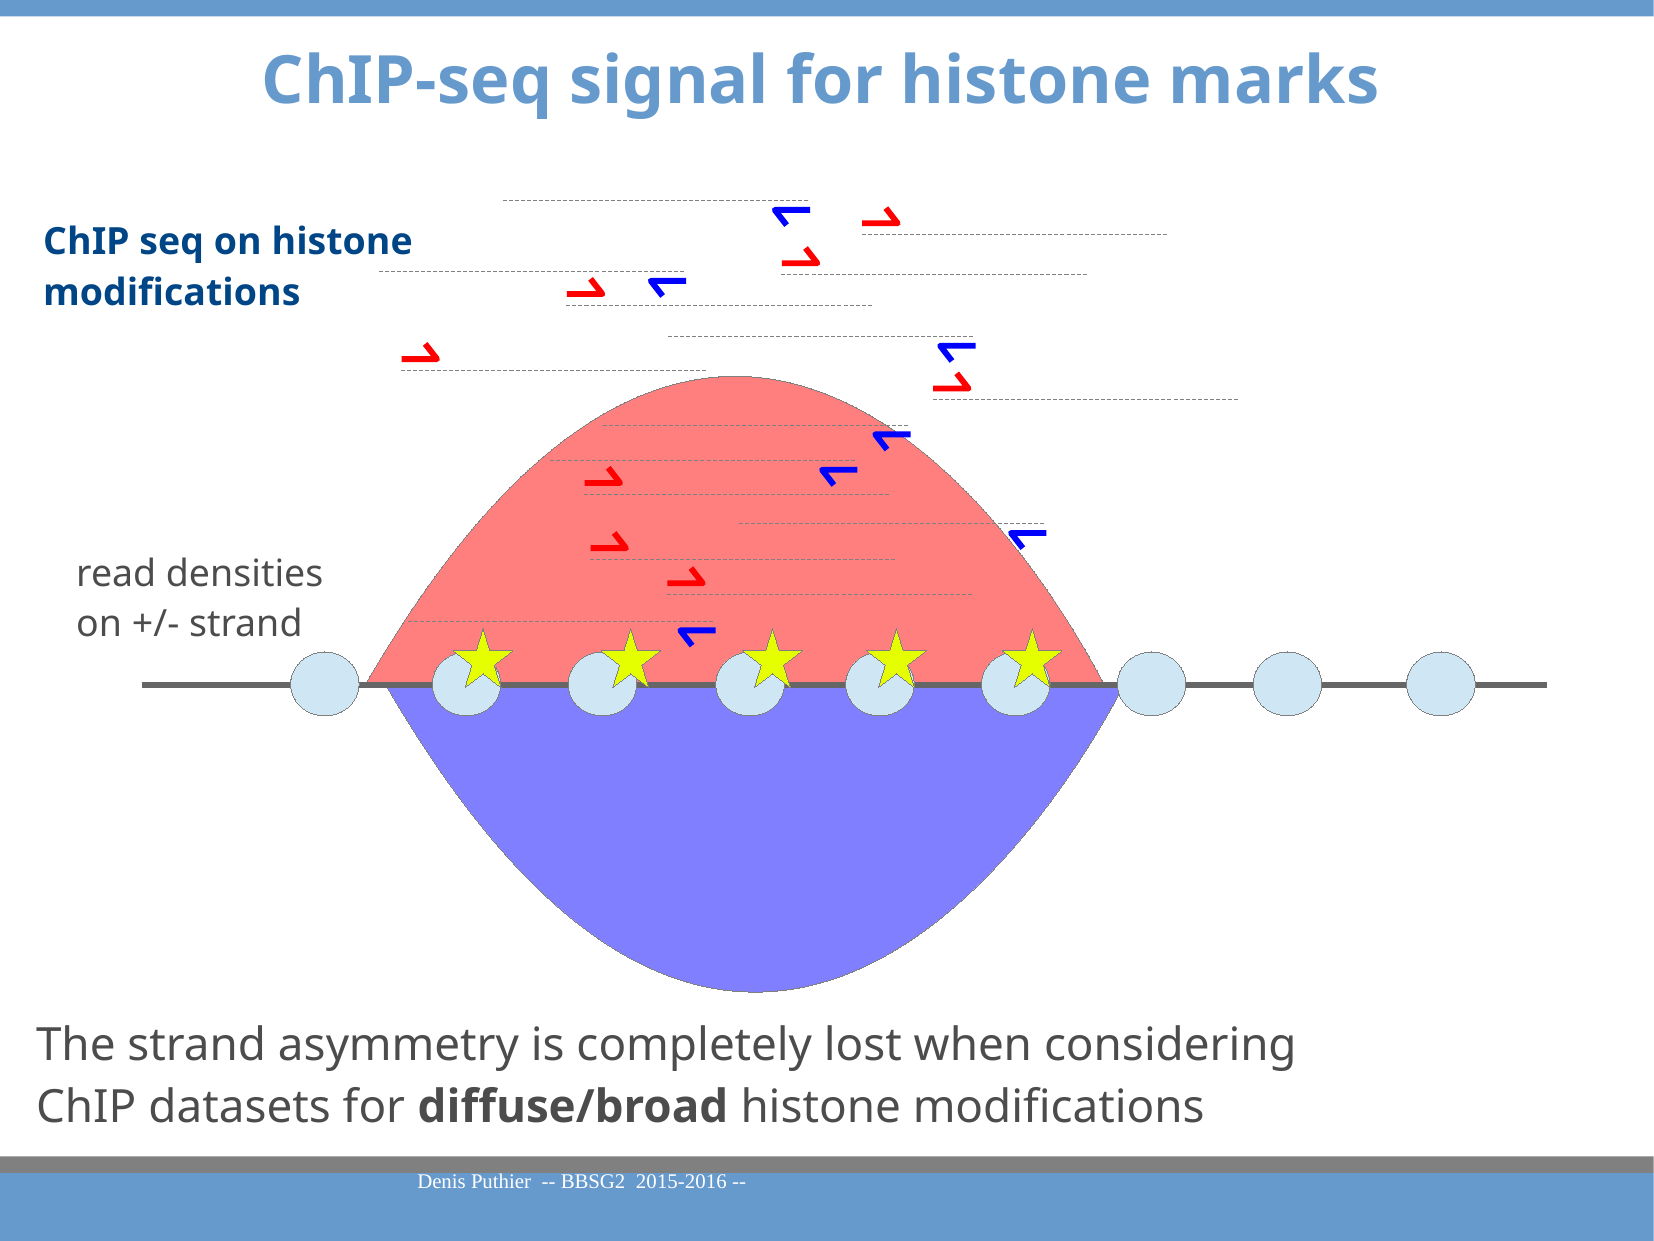

# ChIP-seq signal for histone marks
ChIP seq on histone
modifications
read densities
on +/- strand
The strand asymmetry is completely lost when considering
ChIP datasets for diffuse/broad histone modifications